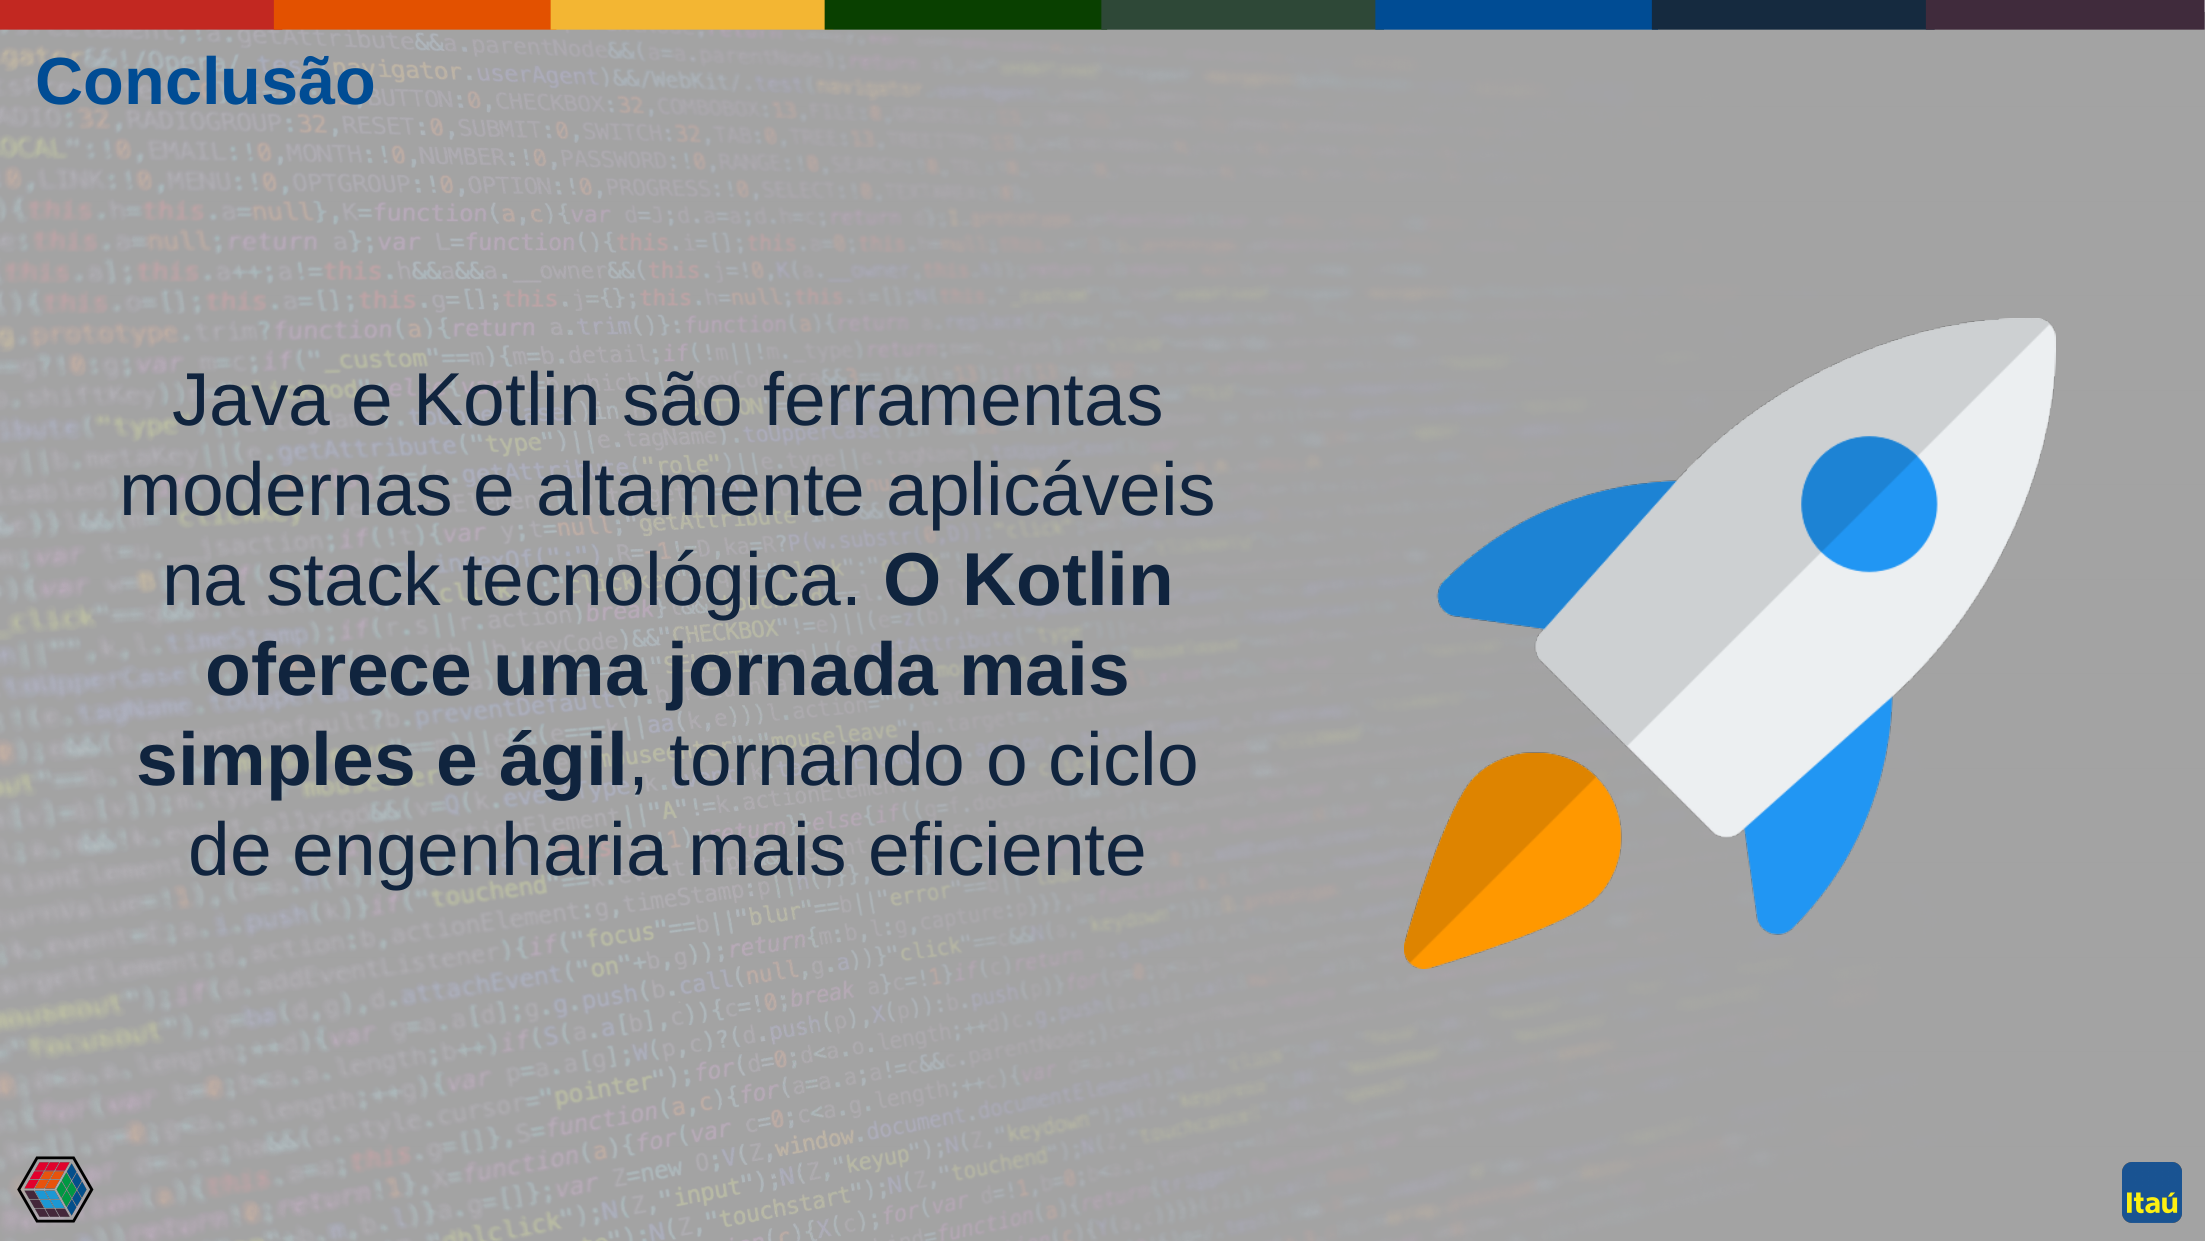

# Conclusão
Java e Kotlin são ferramentas modernas e altamente aplicáveis na stack tecnológica. O Kotlin oferece uma jornada mais simples e ágil, tornando o ciclo de engenharia mais eficiente